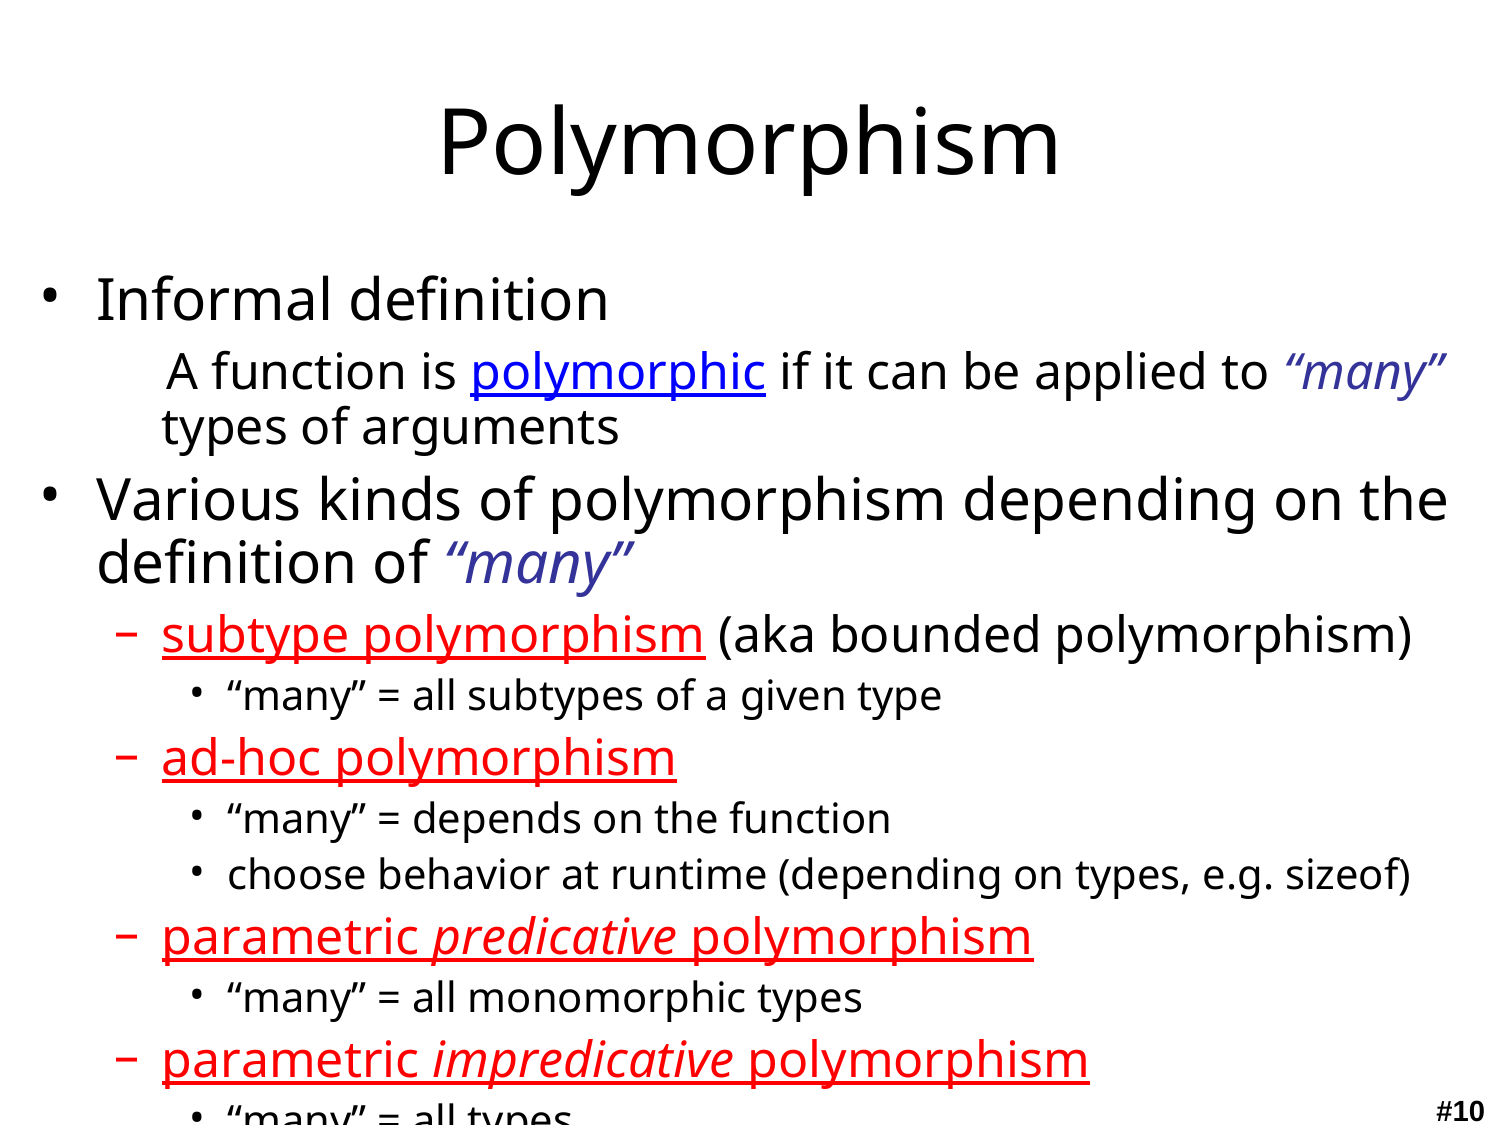

# Polymorphism
Informal definition
 A function is polymorphic if it can be applied to “many” types of arguments
Various kinds of polymorphism depending on the definition of “many”
subtype polymorphism (aka bounded polymorphism)
“many” = all subtypes of a given type
ad-hoc polymorphism
“many” = depends on the function
choose behavior at runtime (depending on types, e.g. sizeof)
parametric predicative polymorphism
“many” = all monomorphic types
parametric impredicative polymorphism
“many” = all types
10